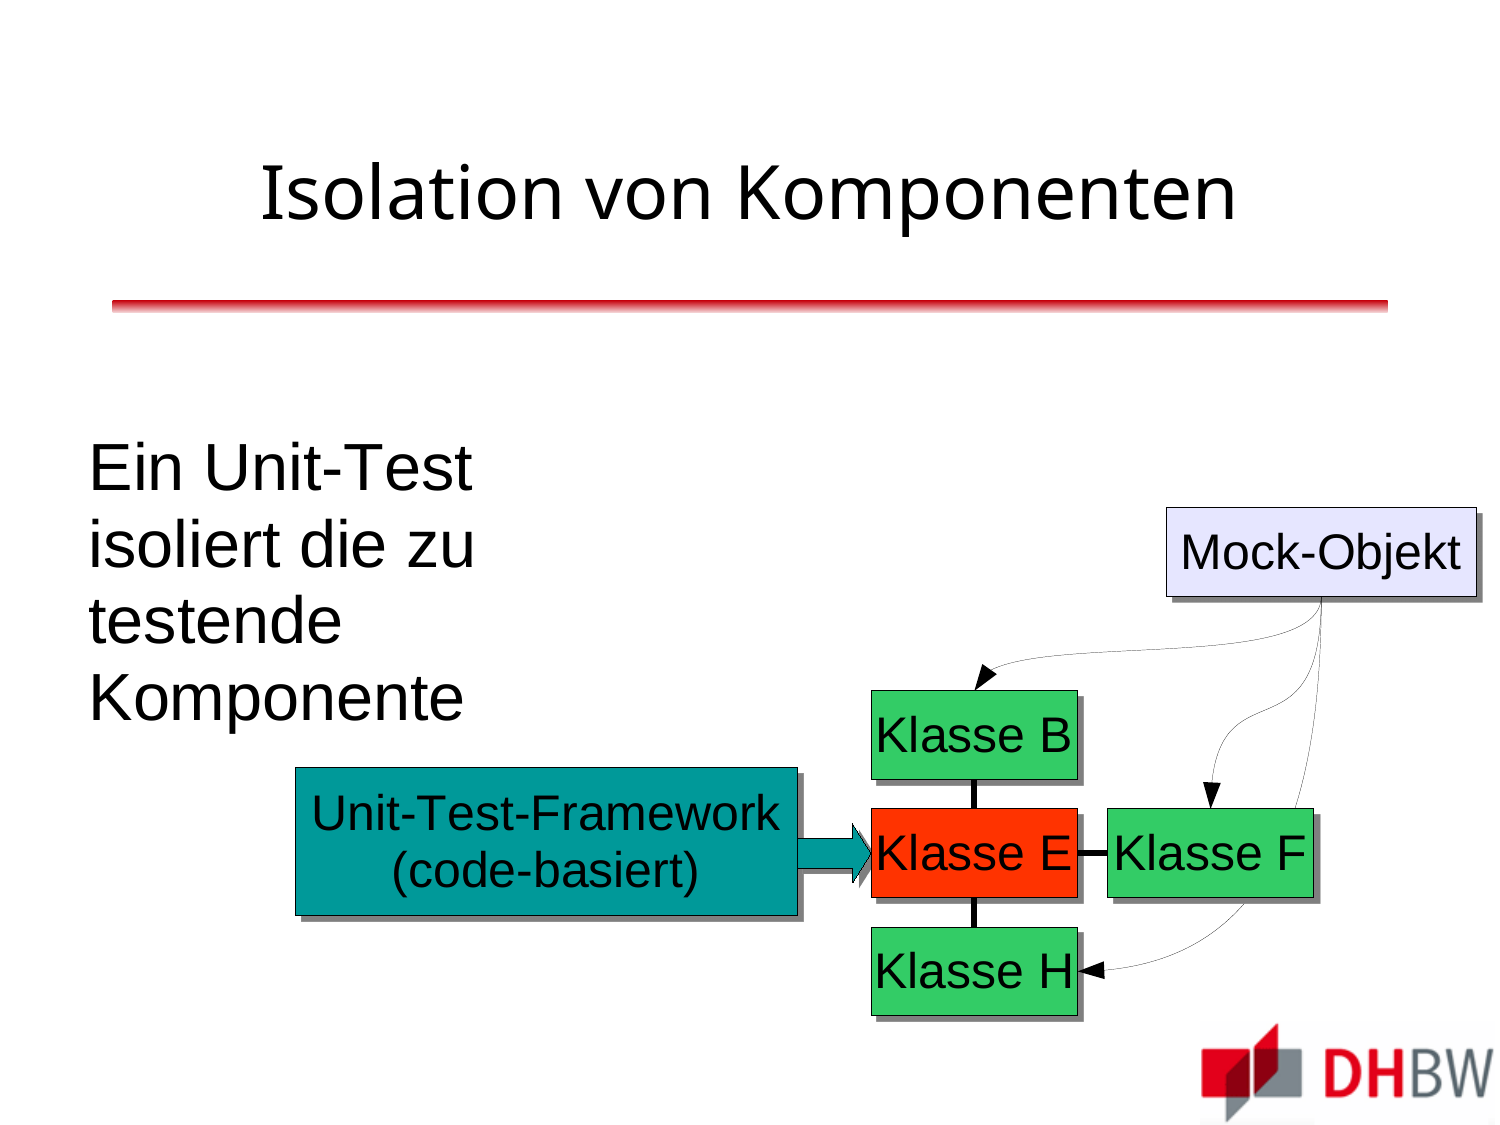

# Isolation von Komponenten
Ein Unit-Test isoliert die zu testende Komponente
Mock-Objekt
Klasse B
Unit-Test-Framework
(code-basiert)
Klasse E
Klasse F
Klasse H